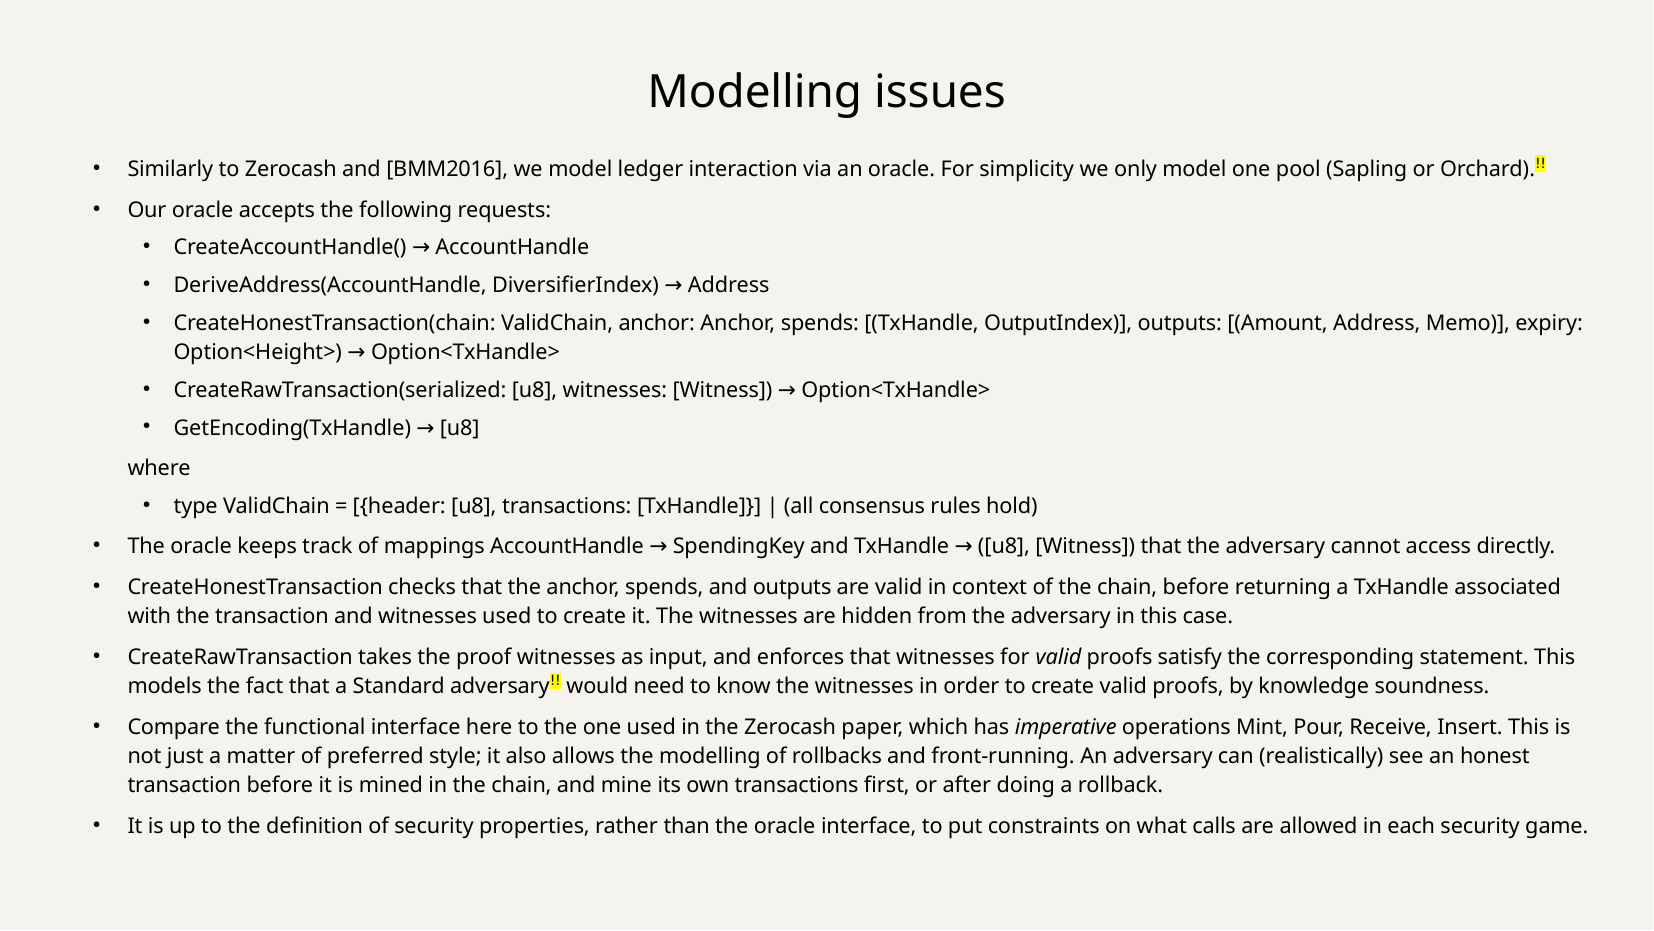

# Modelling issues
Similarly to Zerocash and [BMM2016], we model ledger interaction via an oracle. For simplicity we only model one pool (Sapling or Orchard).!!
Our oracle accepts the following requests:
CreateAccountHandle() → AccountHandle
DeriveAddress(AccountHandle, DiversifierIndex) → Address
CreateHonestTransaction(chain: ValidChain, anchor: Anchor, spends: [(TxHandle, OutputIndex)], outputs: [(Amount, Address, Memo)], expiry: Option<Height>) → Option<TxHandle>
CreateRawTransaction(serialized: [u8], witnesses: [Witness]) → Option<TxHandle>
GetEncoding(TxHandle) → [u8]
where
type ValidChain = [{header: [u8], transactions: [TxHandle]}] | (all consensus rules hold)
The oracle keeps track of mappings AccountHandle → SpendingKey and TxHandle → ([u8], [Witness]) that the adversary cannot access directly.
CreateHonestTransaction checks that the anchor, spends, and outputs are valid in context of the chain, before returning a TxHandle associated with the transaction and witnesses used to create it. The witnesses are hidden from the adversary in this case.
CreateRawTransaction takes the proof witnesses as input, and enforces that witnesses for valid proofs satisfy the corresponding statement. This models the fact that a Standard adversary!! would need to know the witnesses in order to create valid proofs, by knowledge soundness.
Compare the functional interface here to the one used in the Zerocash paper, which has imperative operations Mint, Pour, Receive, Insert. This is not just a matter of preferred style; it also allows the modelling of rollbacks and front-running. An adversary can (realistically) see an honest transaction before it is mined in the chain, and mine its own transactions first, or after doing a rollback.
It is up to the definition of security properties, rather than the oracle interface, to put constraints on what calls are allowed in each security game.